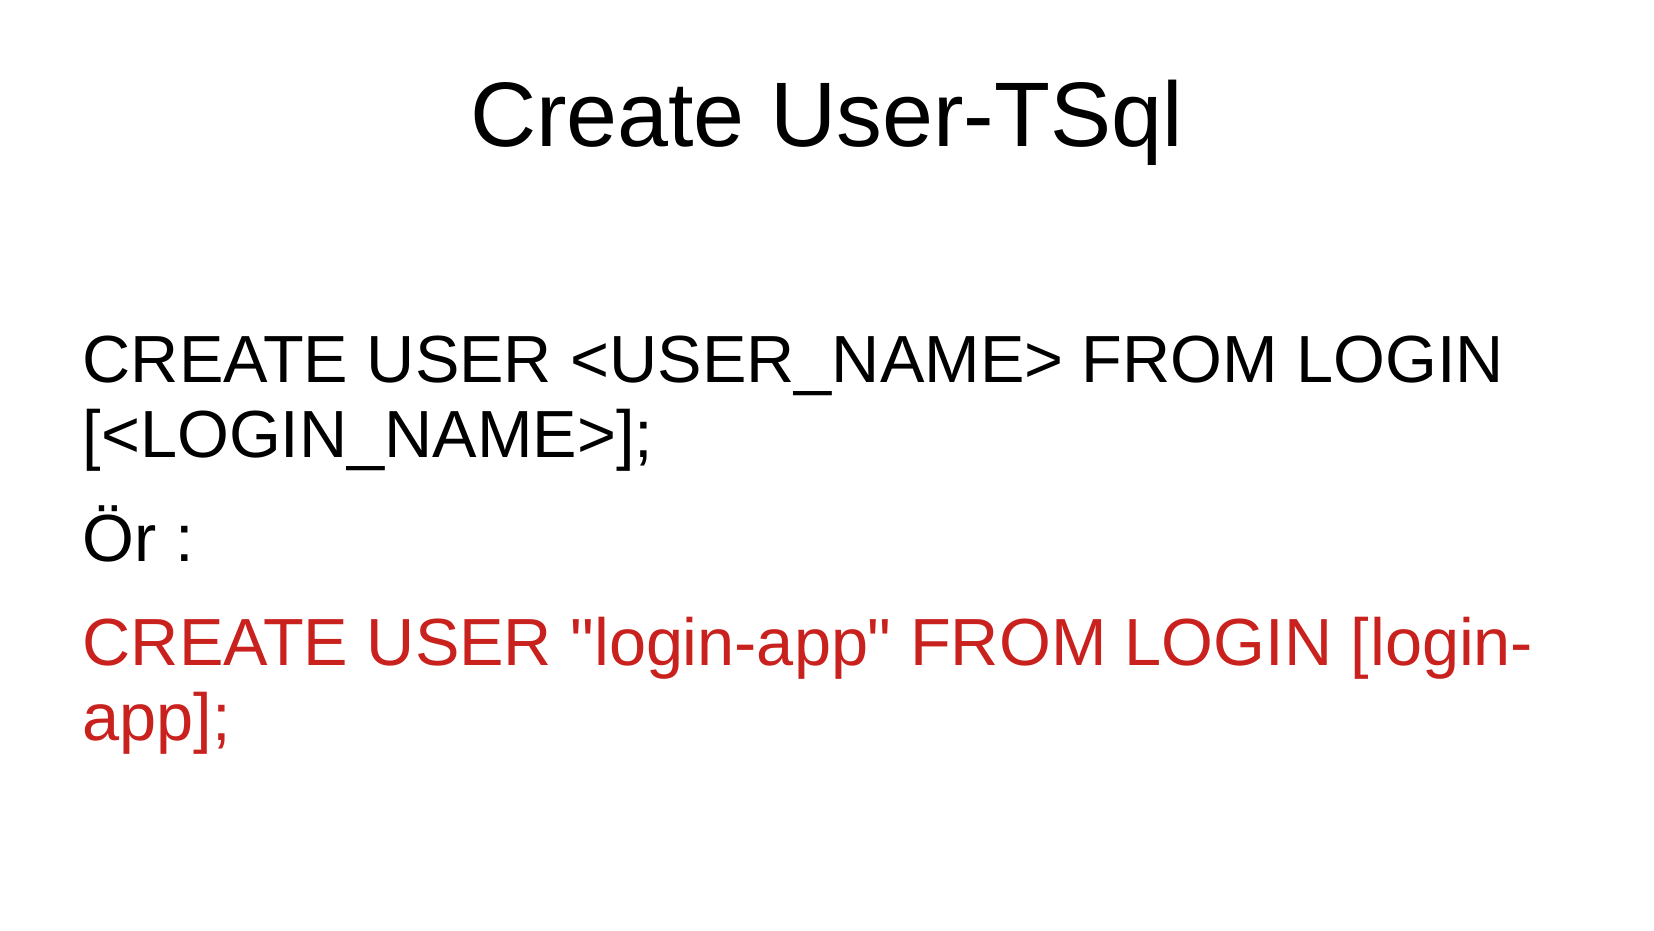

# Create User-TSql
CREATE USER <USER_NAME> FROM LOGIN [<LOGIN_NAME>];
Ör :
CREATE USER "login-app" FROM LOGIN [login-app];